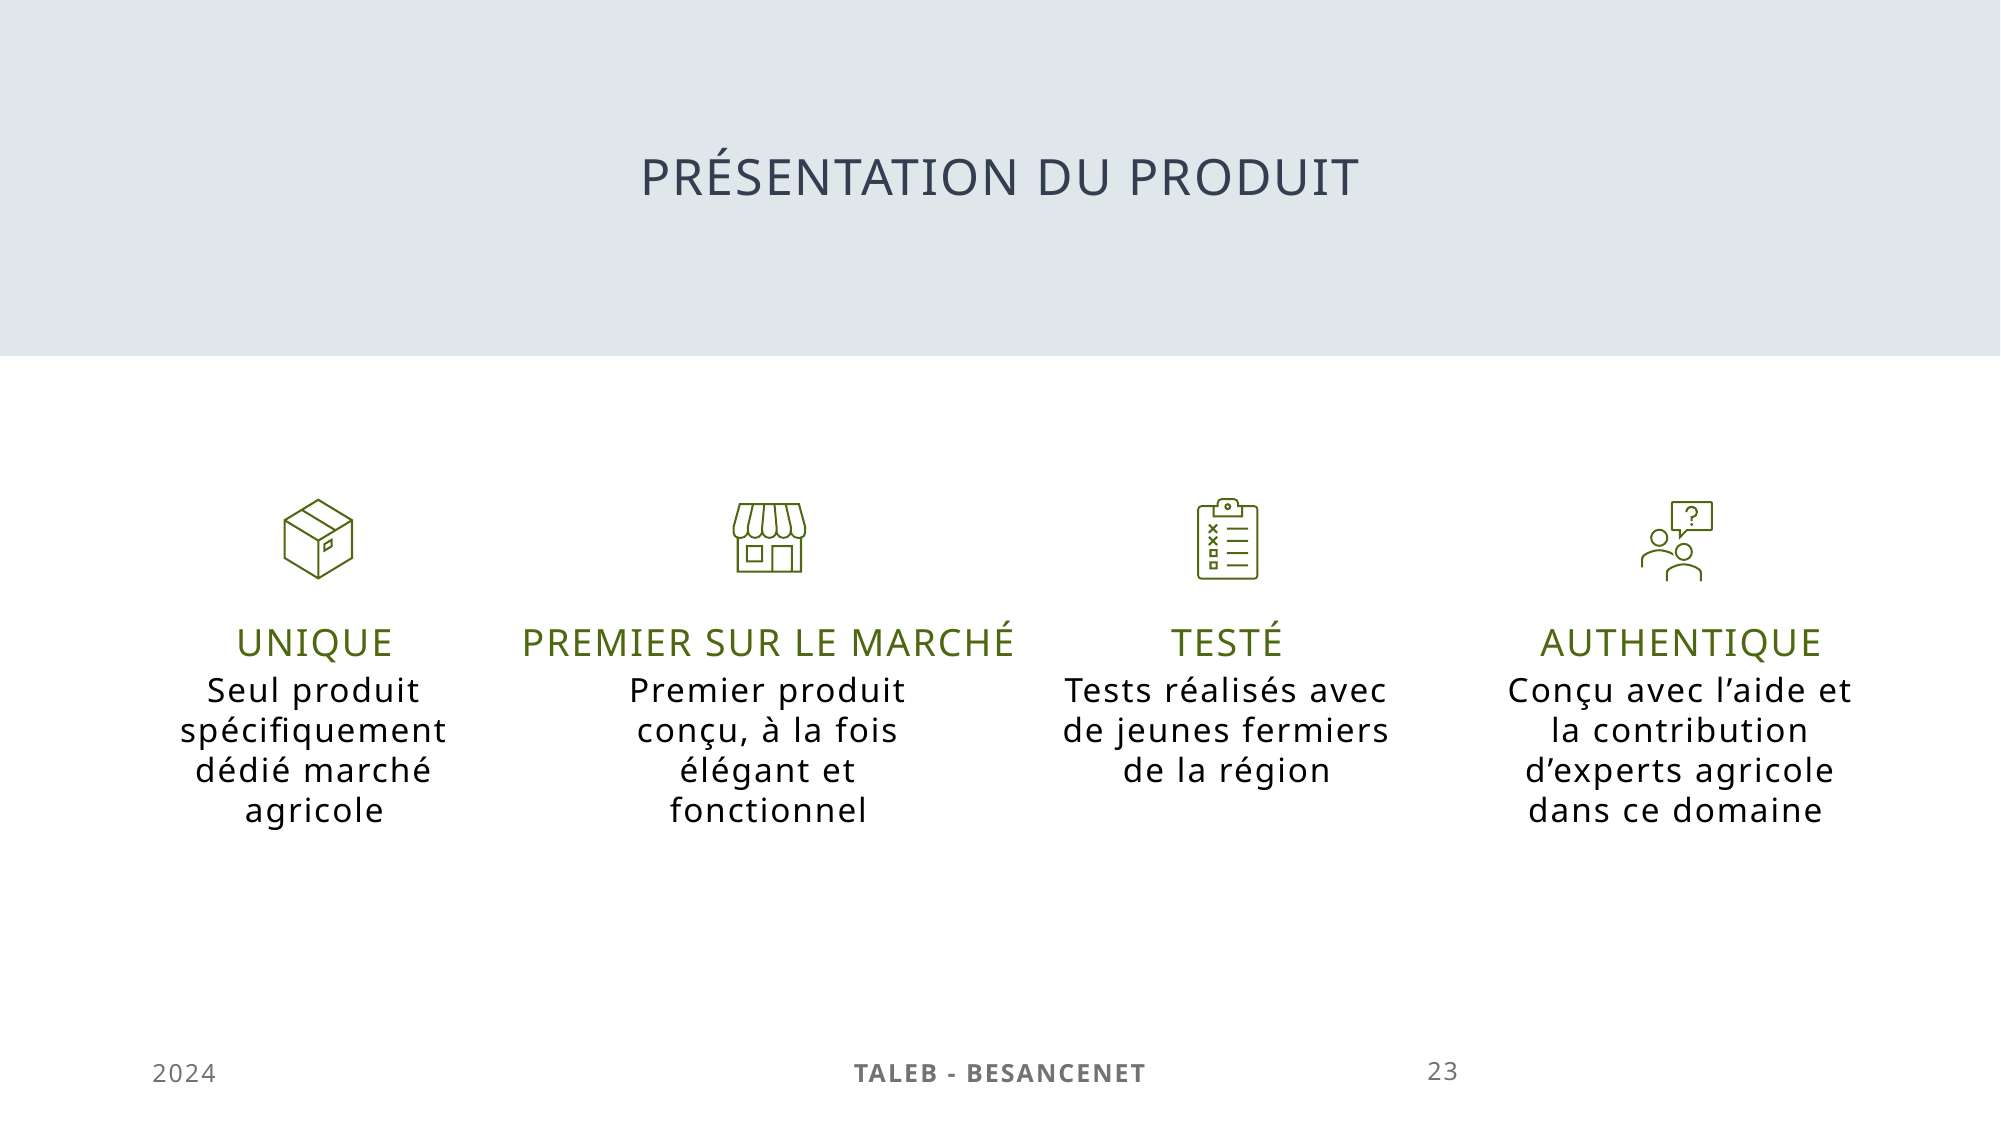

# Présentation du produit
Unique
Premier sur le marché
Testé
Authentique
Seul produit spécifiquement dédié marché agricole
Premier produit conçu, à la fois élégant et fonctionnel
Tests réalisés avec de jeunes fermiers de la région
Conçu avec l’aide et la contribution d’experts agricole dans ce domaine
2024
taleb - besancenet